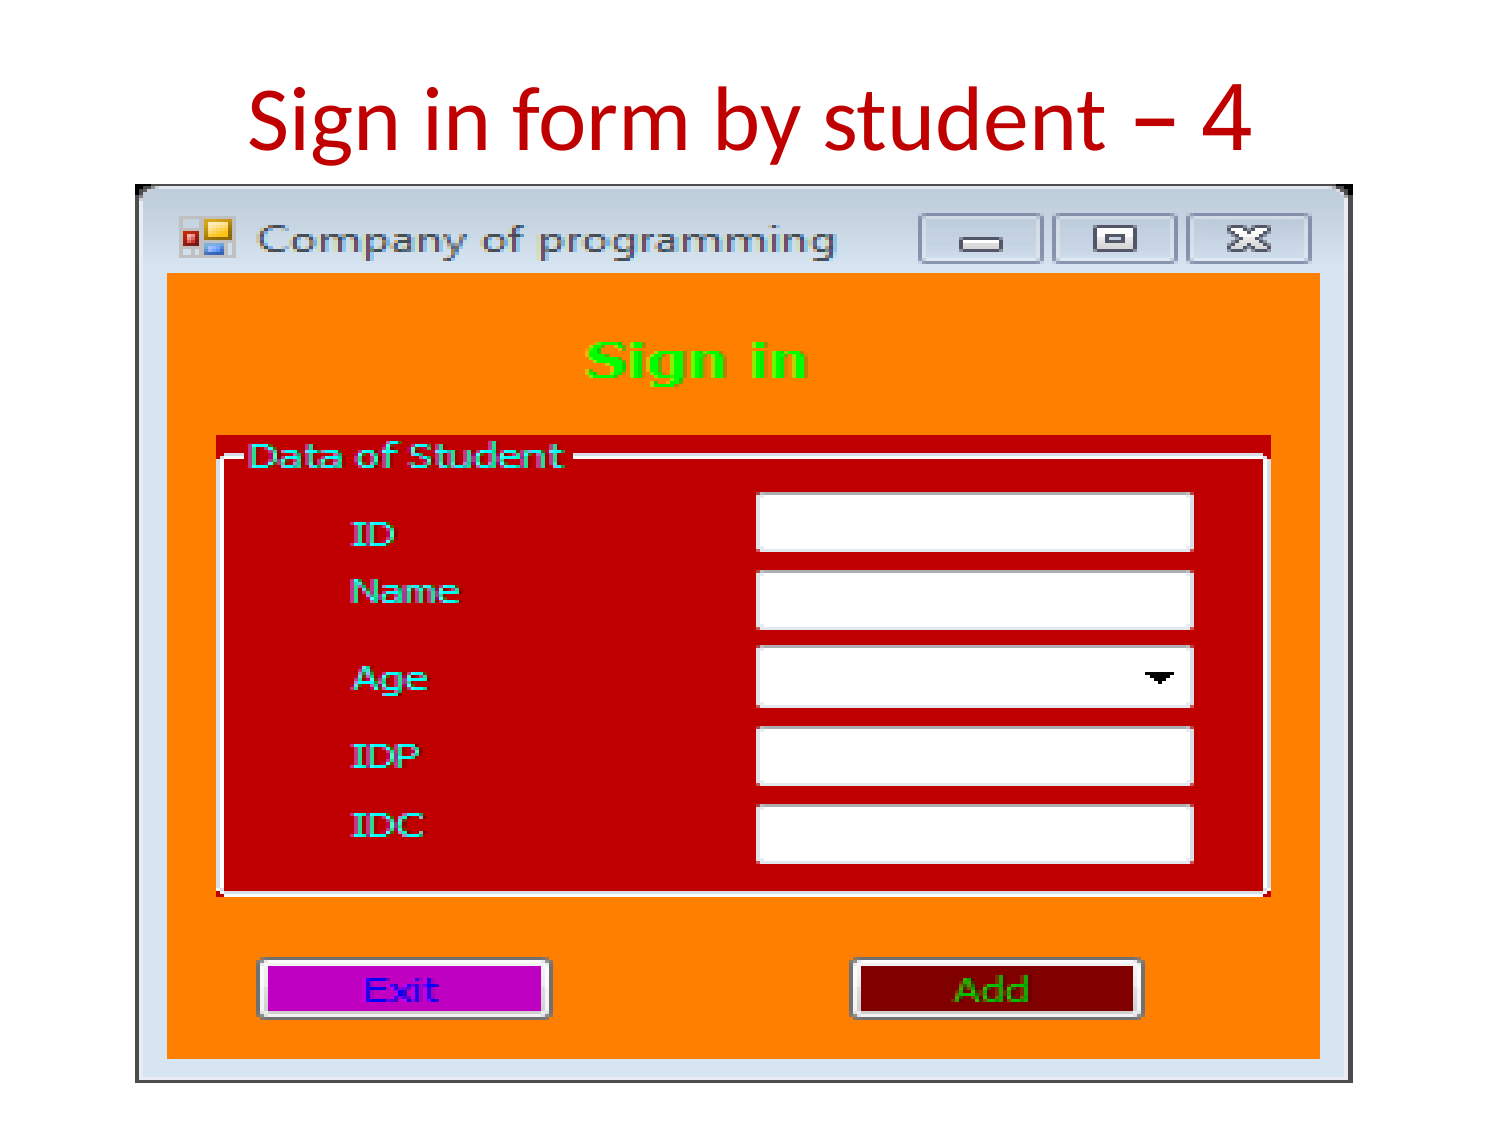

# 4 – Sign in form by student